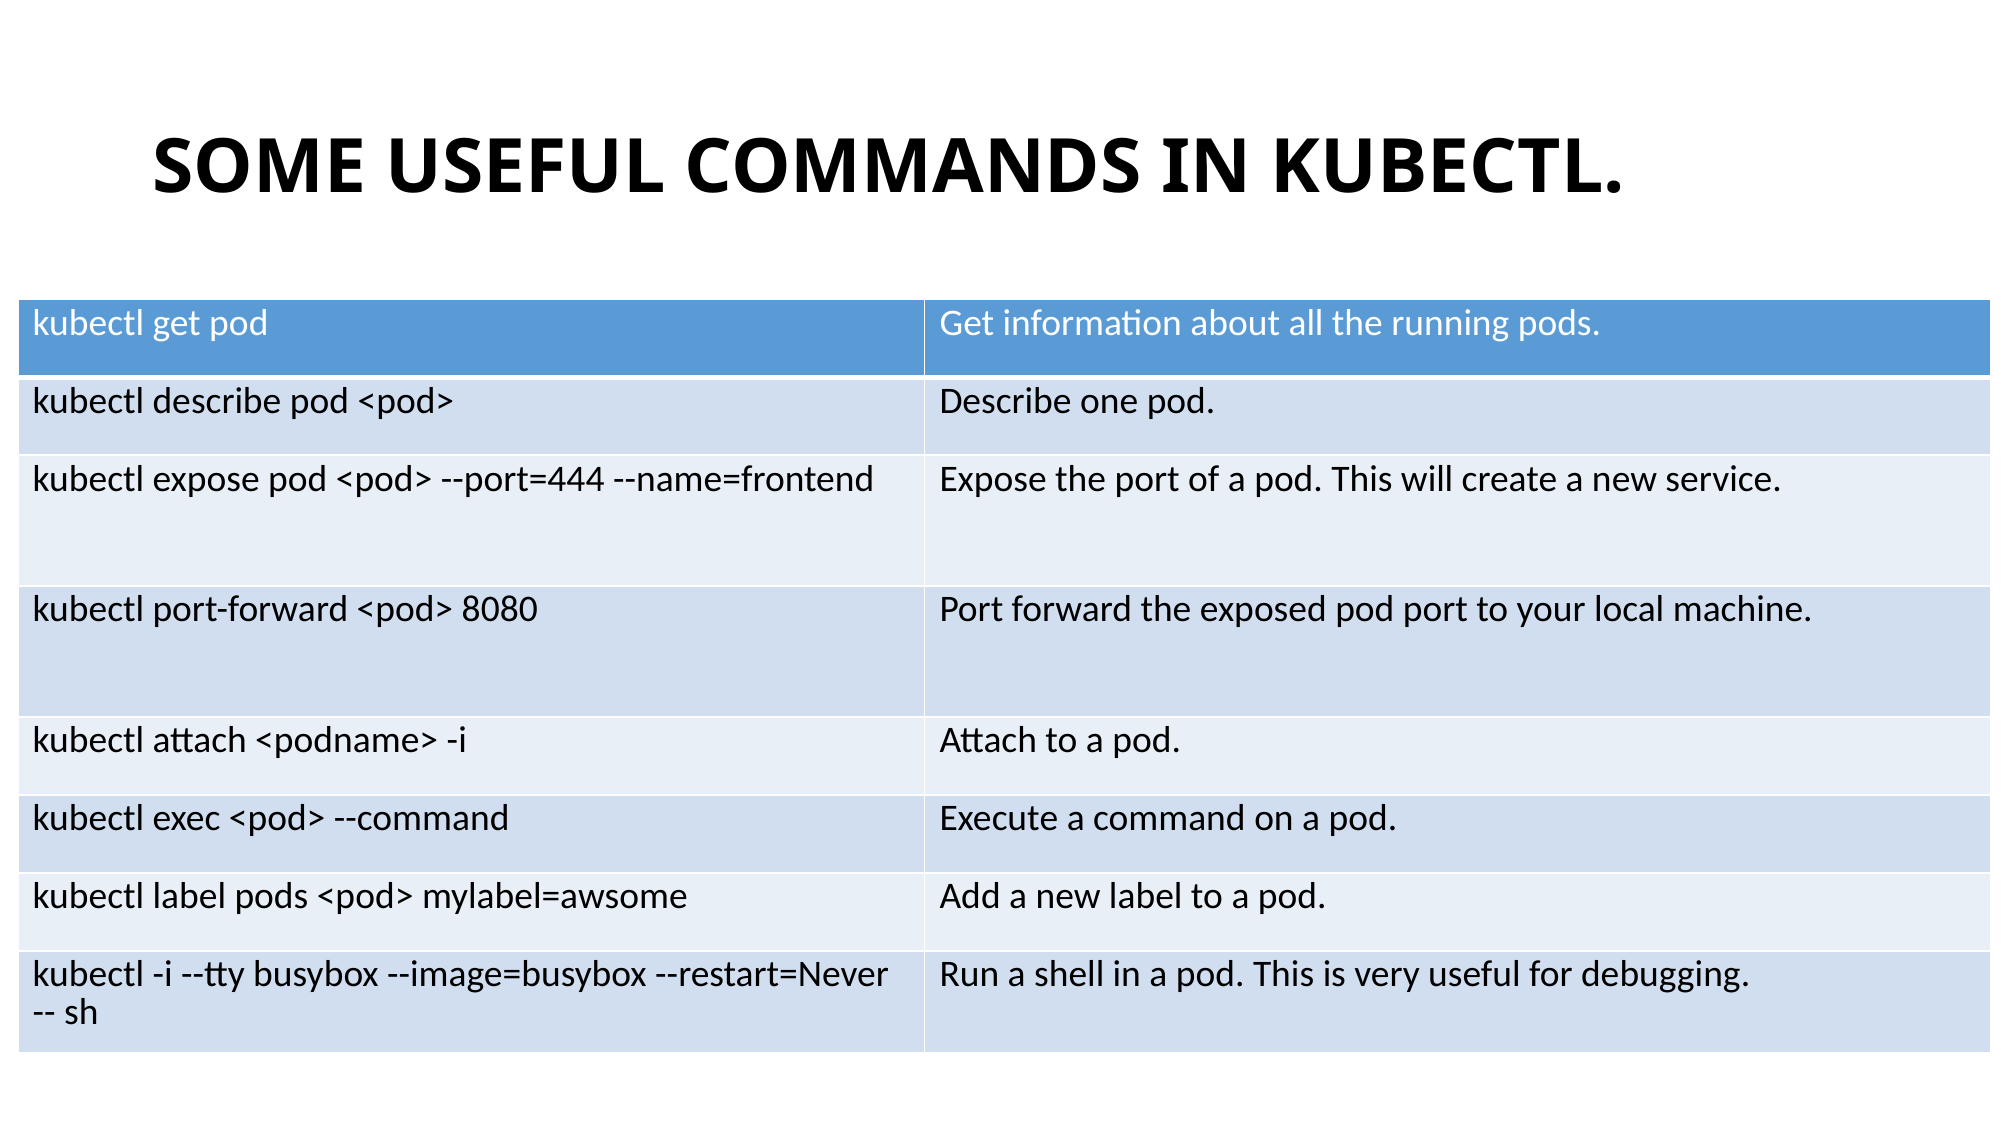

# SOME USEFUL COMMANDS IN KUBECTL.
| kubectl get pod | Get information about all the running pods. |
| --- | --- |
| kubectl describe pod <pod> | Describe one pod. |
| kubectl expose pod <pod> --port=444 --name=frontend | Expose the port of a pod. This will create a new service. |
| kubectl port-forward <pod> 8080 | Port forward the exposed pod port to your local machine. |
| kubectl attach <podname> -i | Attach to a pod. |
| kubectl exec <pod> --command | Execute a command on a pod. |
| kubectl label pods <pod> mylabel=awsome | Add a new label to a pod. |
| kubectl -i --tty busybox --image=busybox --restart=Never -- sh | Run a shell in a pod. This is very useful for debugging. |